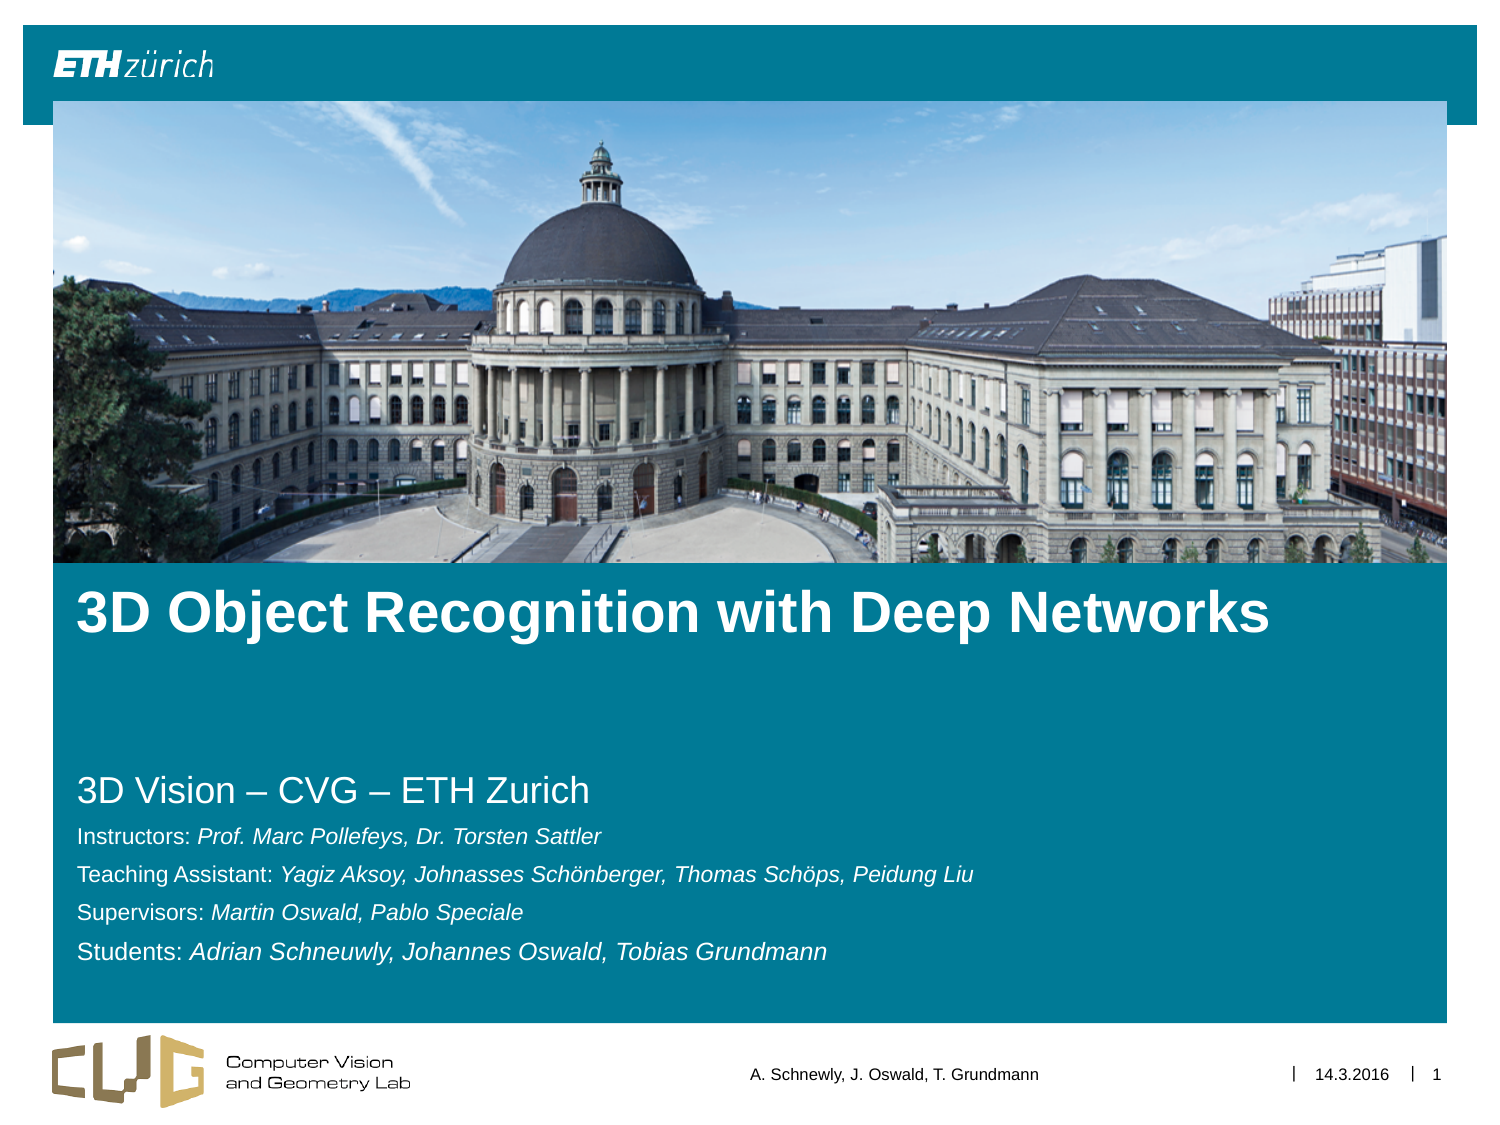

3D Object Recognition with Deep Networks
# 3D Vision – CVG – ETH Zurich
Instructors: Prof. Marc Pollefeys, Dr. Torsten Sattler
Teaching Assistant: Yagiz Aksoy, Johnasses Schönberger, Thomas Schöps, Peidung Liu
Supervisors: Martin Oswald, Pablo Speciale
Students: Adrian Schneuwly, Johannes Oswald, Tobias Grundmann
A. Schnewly, J. Oswald, T. Grundmann
14.3.2016